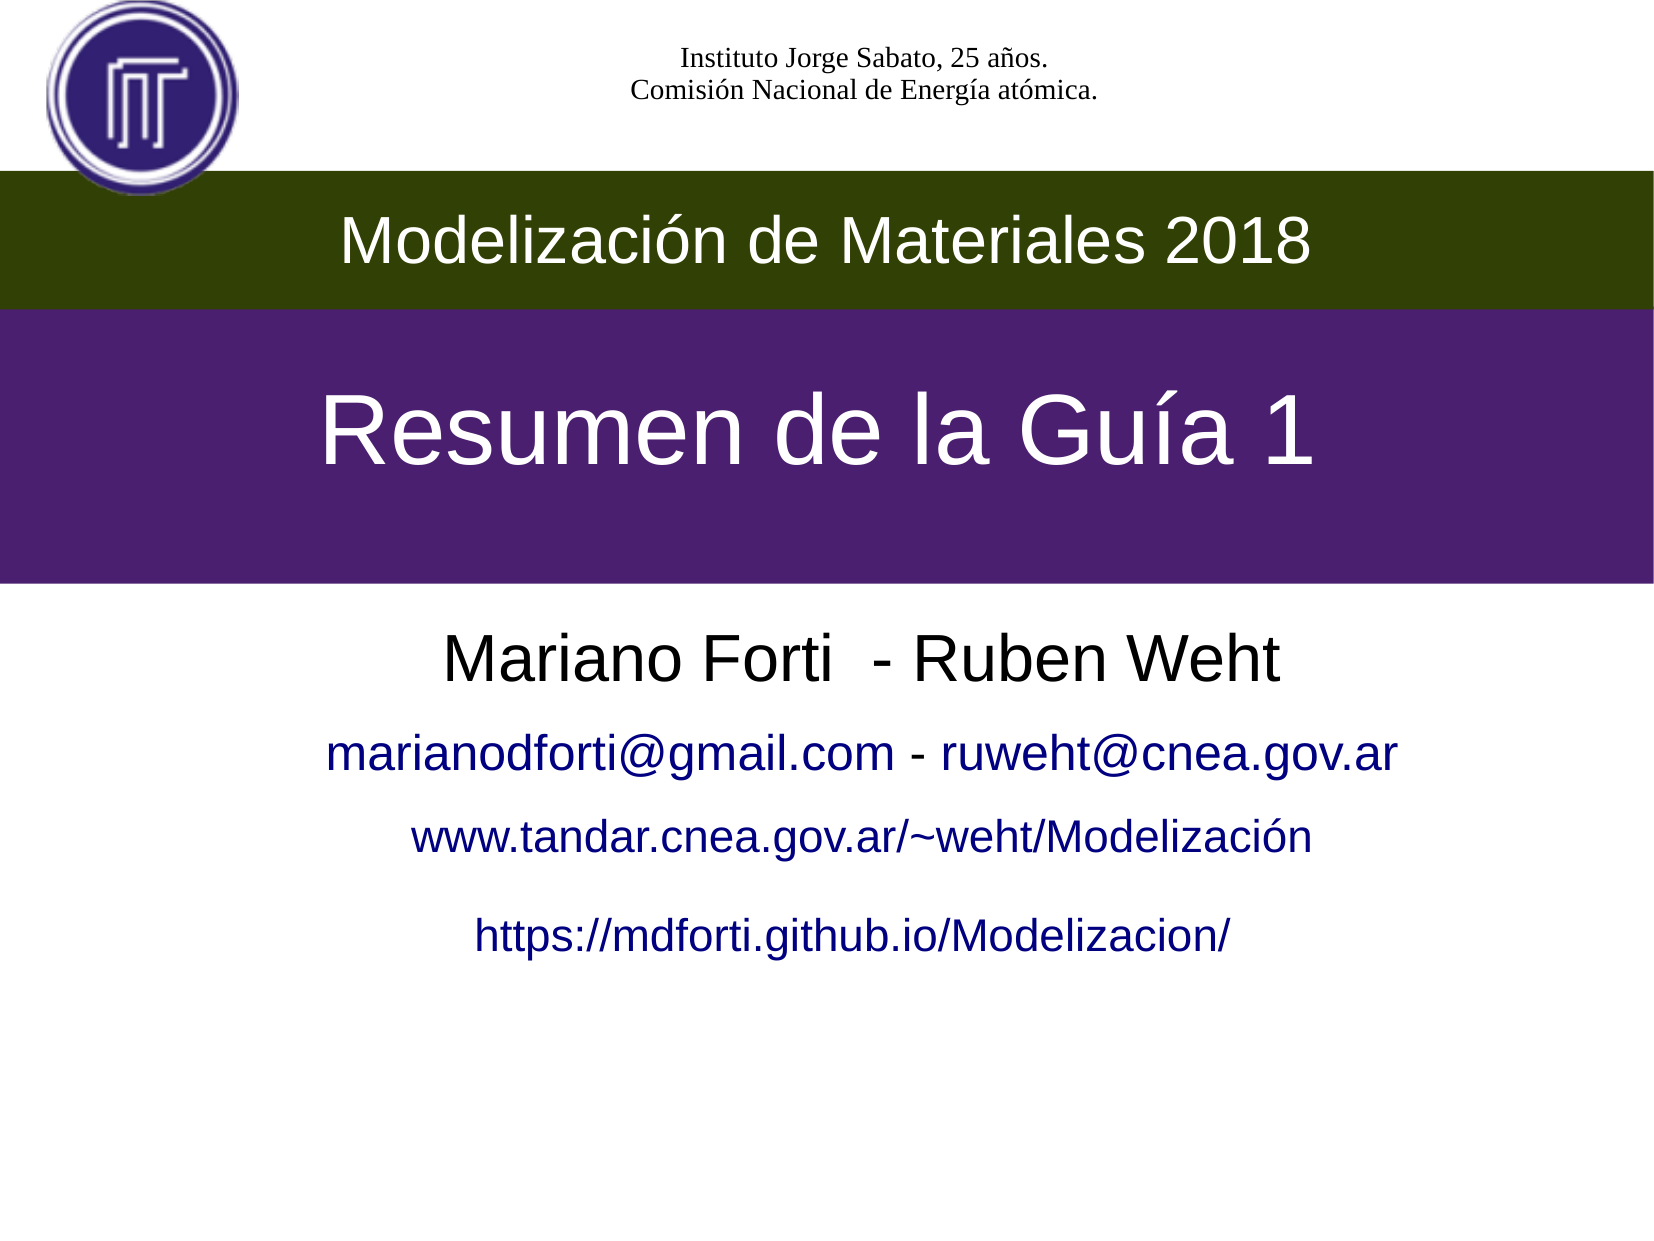

# Resumen de la Guía 1
Mariano Forti - Ruben Weht
marianodforti@gmail.com - ruweht@cnea.gov.ar
www.tandar.cnea.gov.ar/~weht/Modelización
https://mdforti.github.io/Modelizacion/